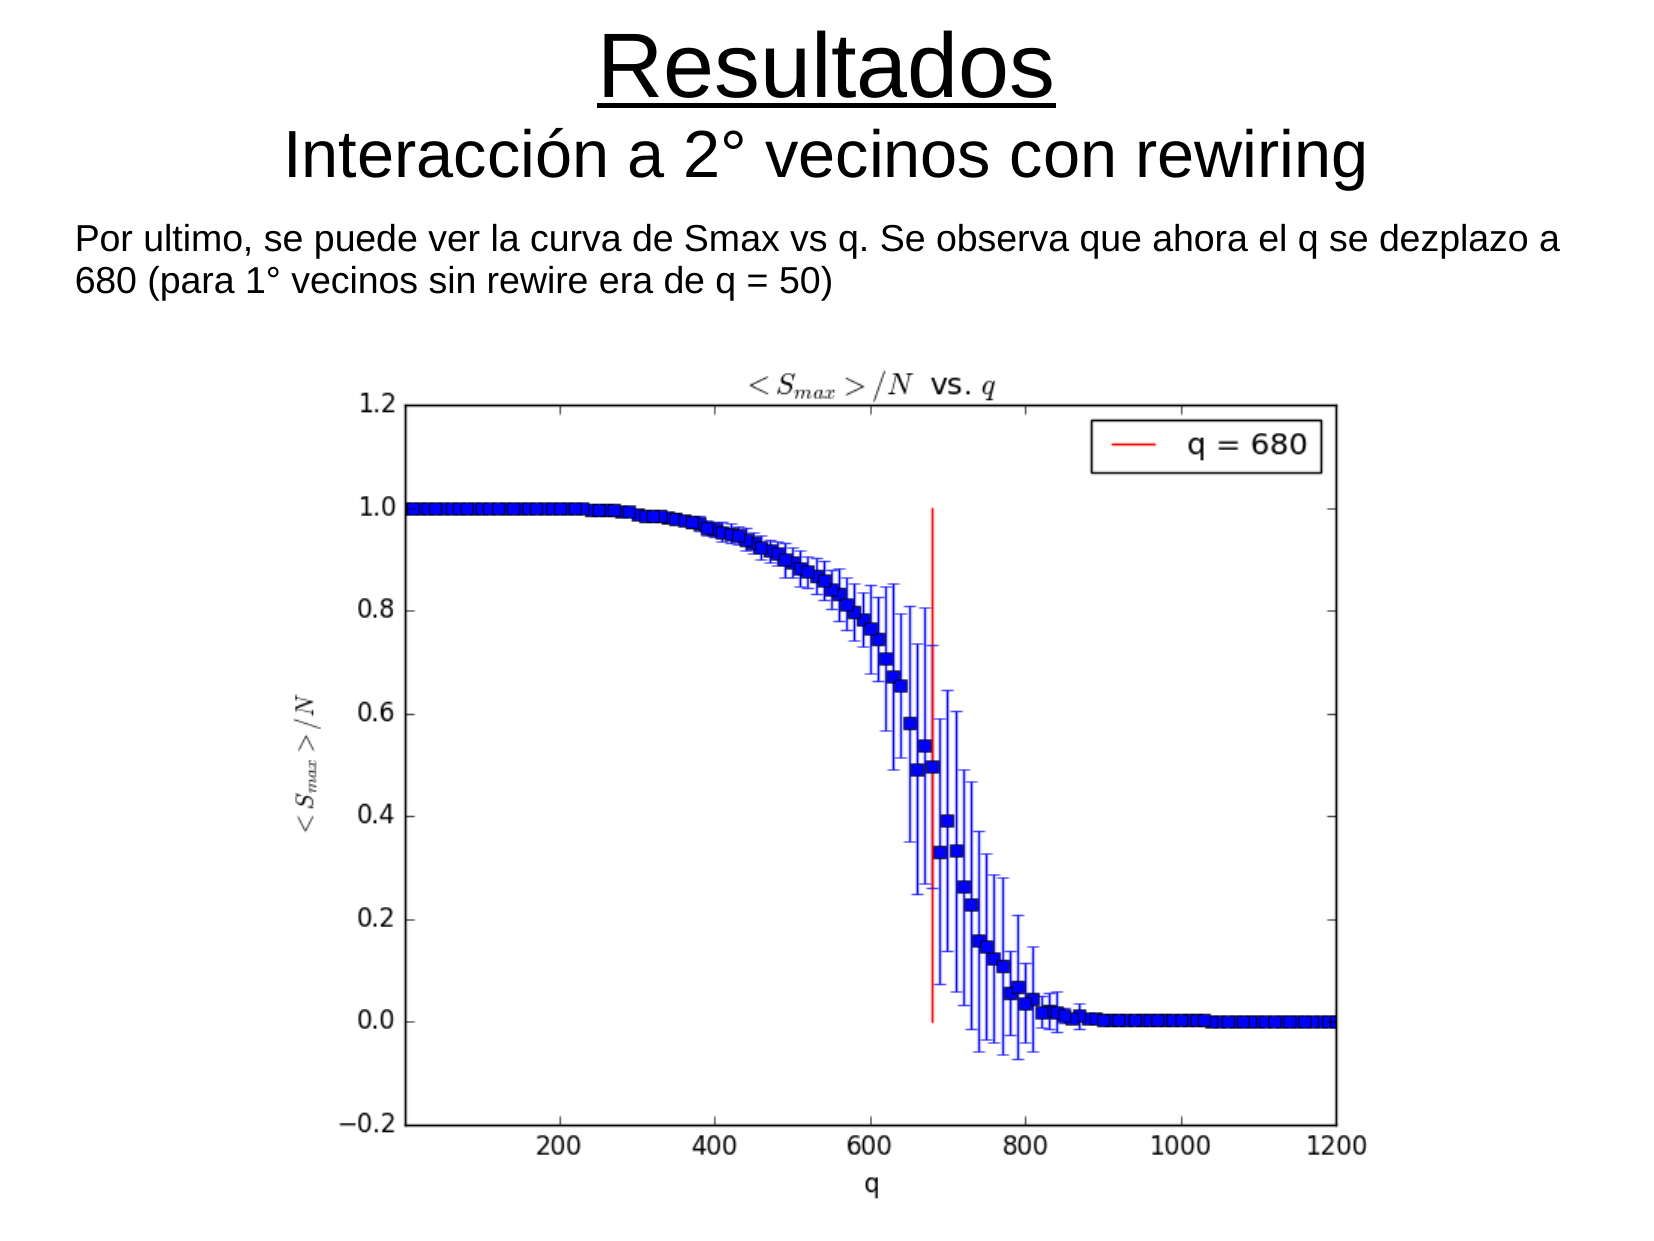

# Resultados Interacción a 2° vecinos con rewiring
Por ultimo, se puede ver la curva de Smax vs q. Se observa que ahora el q se dezplazo a 680 (para 1° vecinos sin rewire era de q = 50)